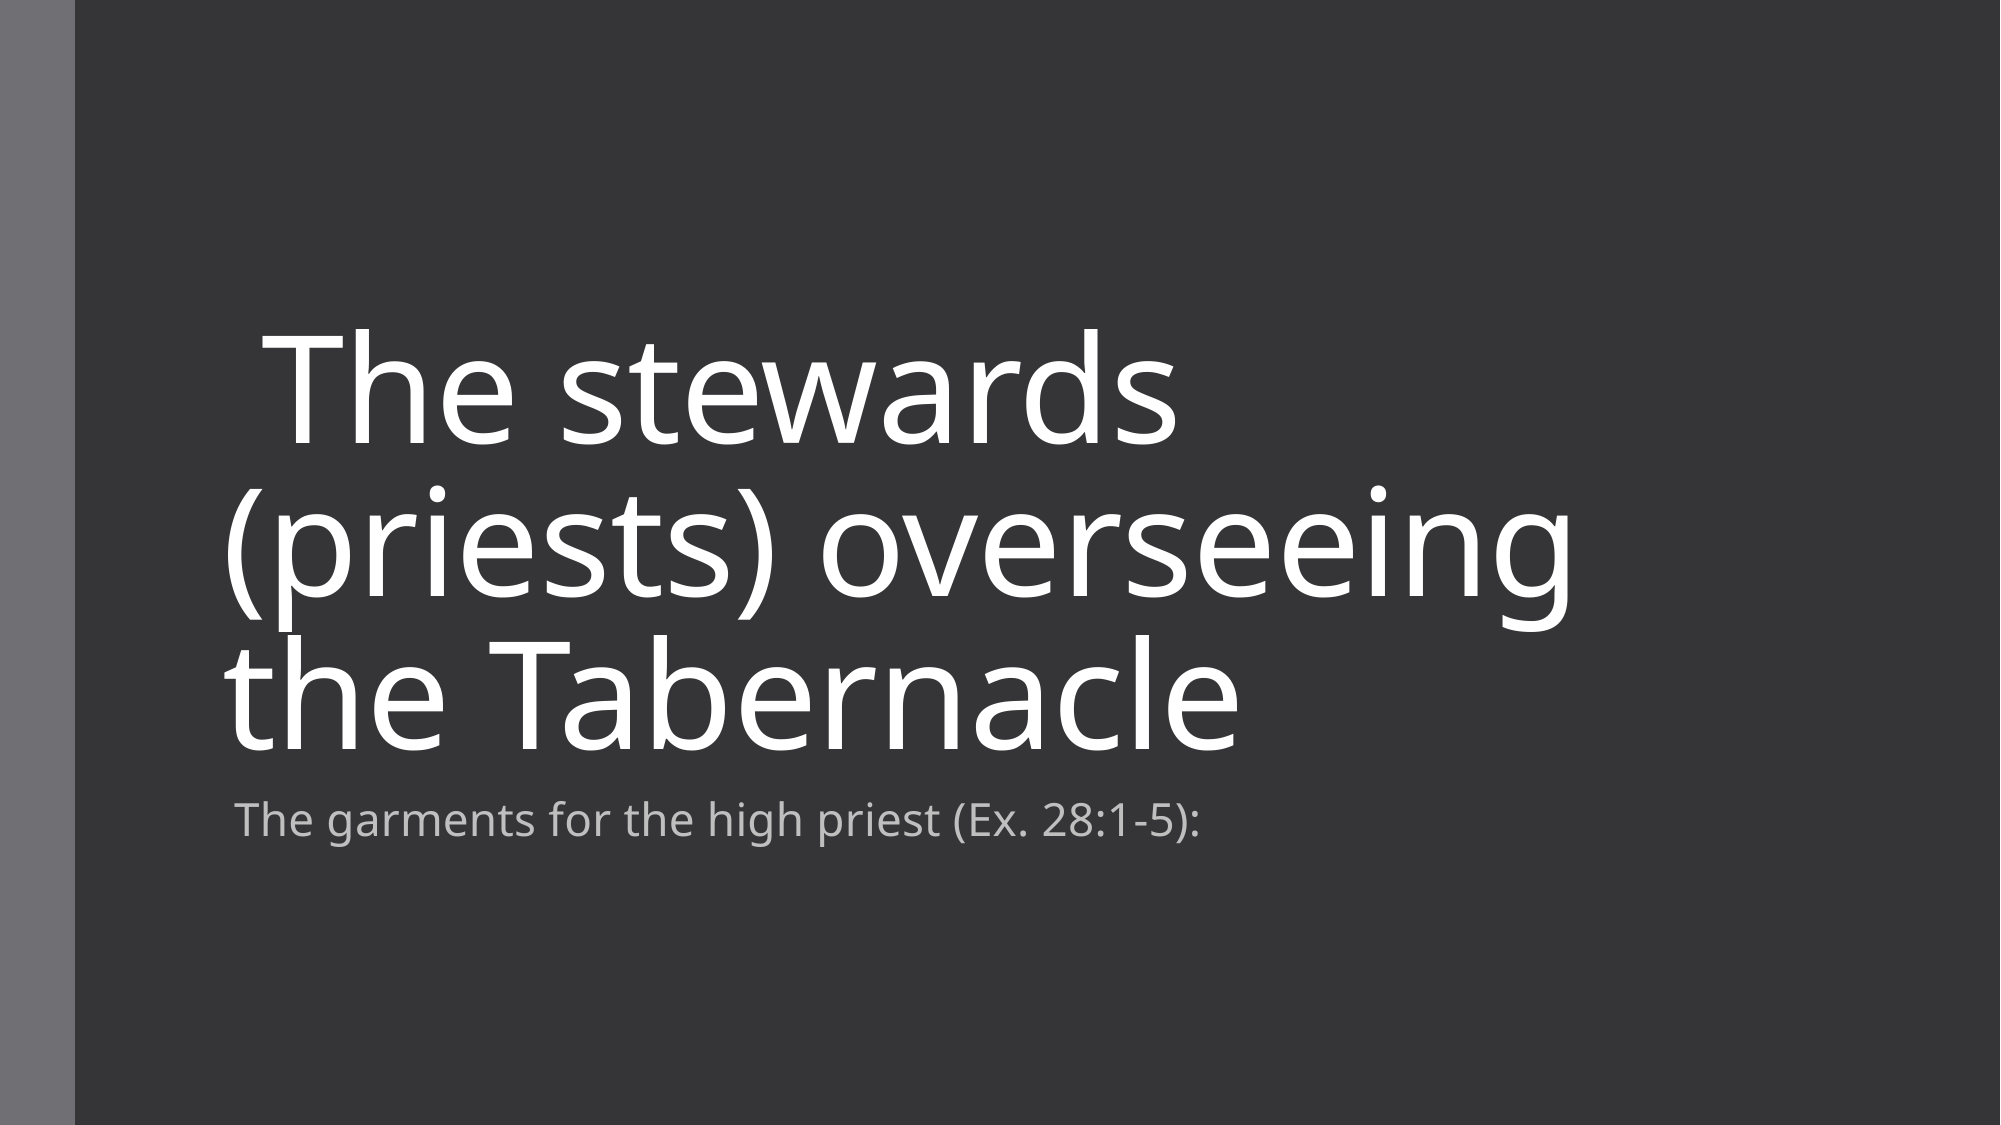

# The stewards (priests) overseeing the Tabernacle
 The garments for the high priest (Ex. 28:1-5):